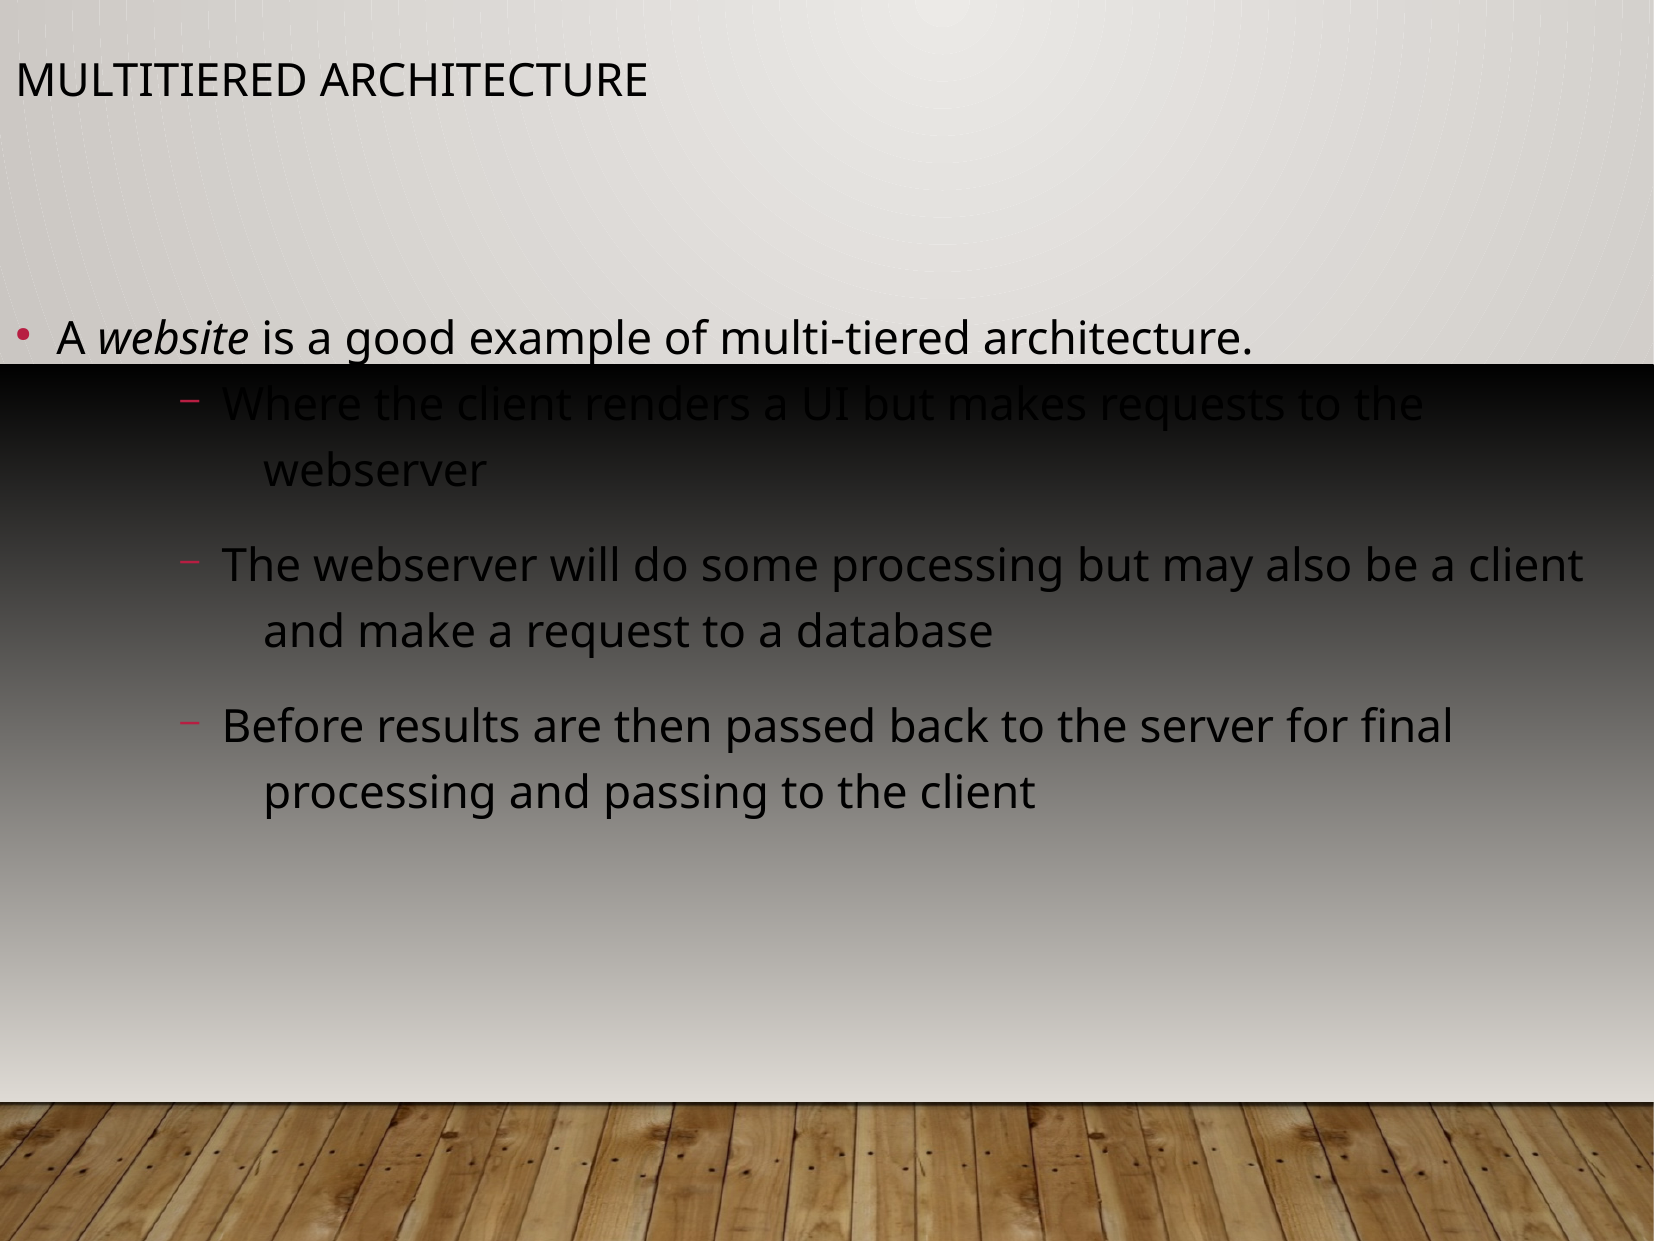

# Multitiered Architecture
A website is a good example of multi-tiered architecture.
Where the client renders a UI but makes requests to the webserver
The webserver will do some processing but may also be a client and make a request to a database
Before results are then passed back to the server for final processing and passing to the client